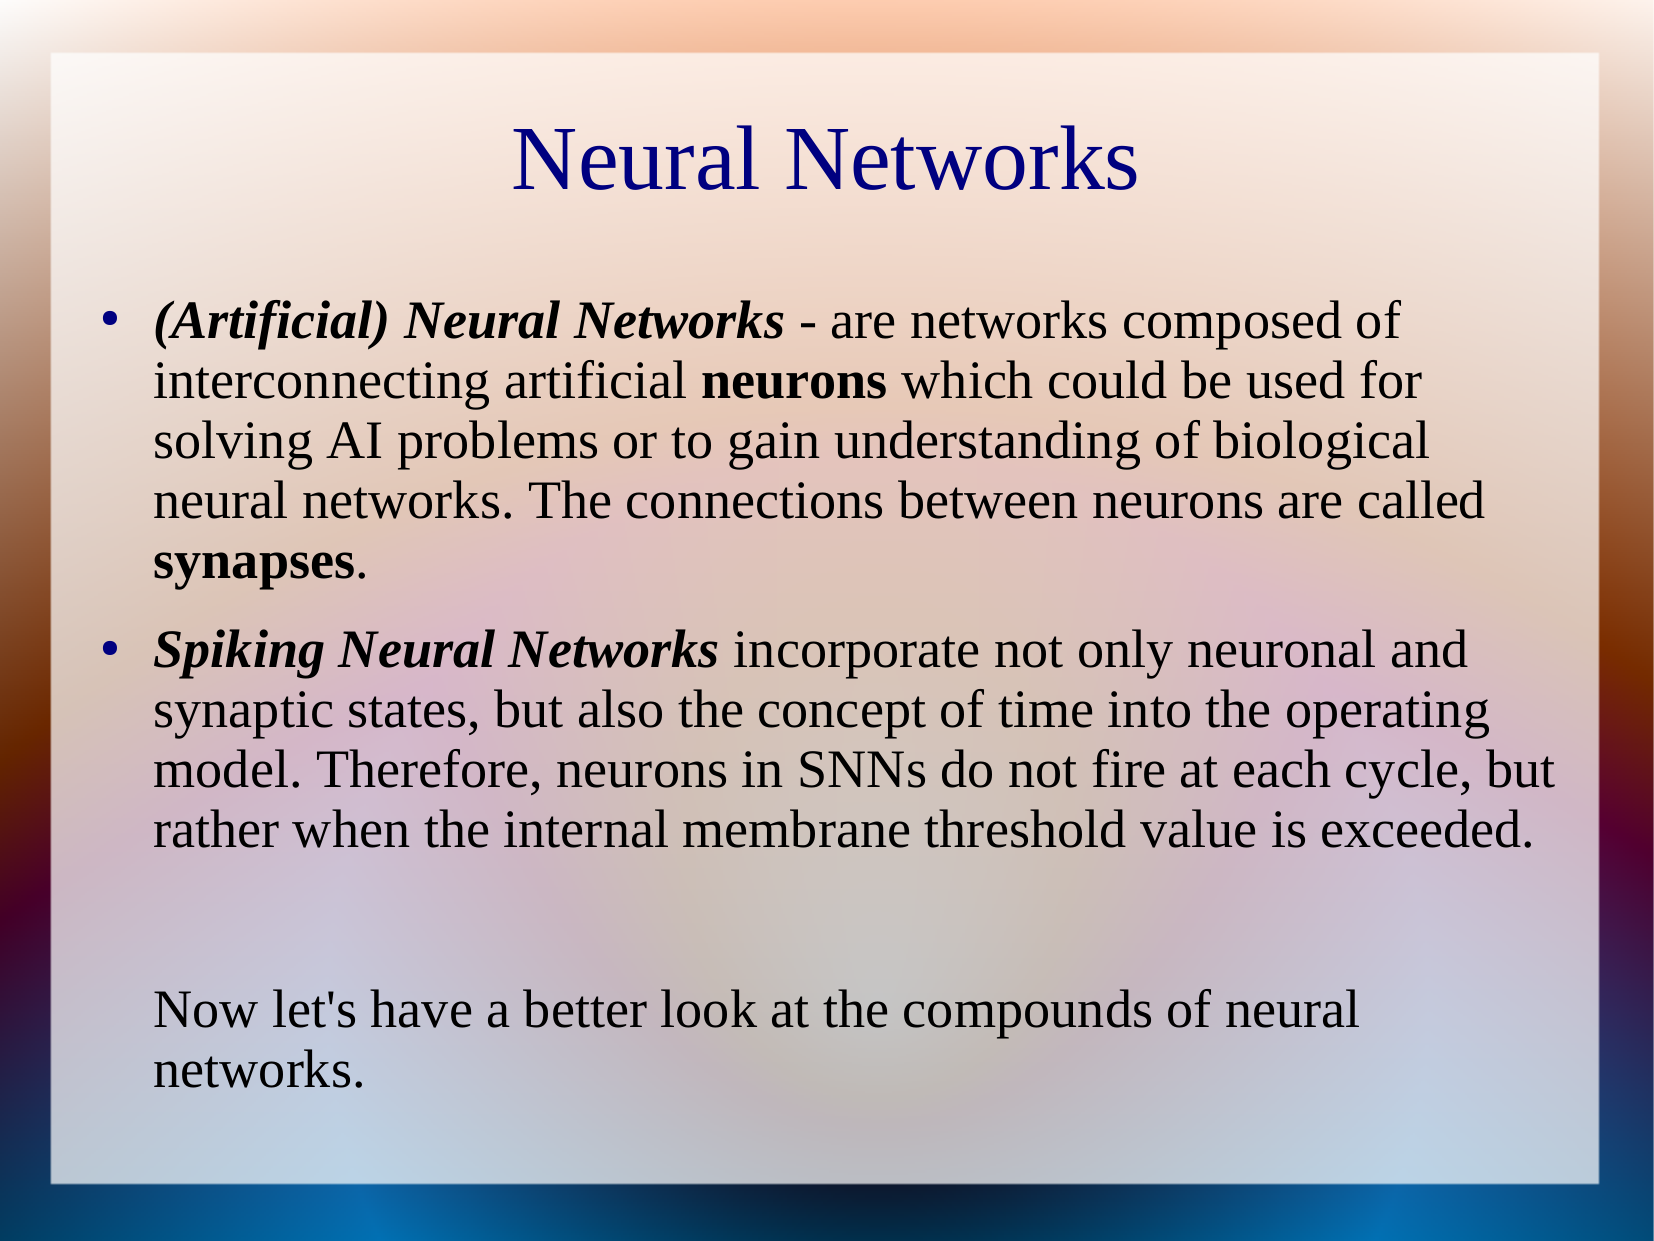

# Neural Networks
(Artificial) Neural Networks - are networks composed of interconnecting artificial neurons which could be used for solving AI problems or to gain understanding of biological neural networks. The connections between neurons are called synapses.
Spiking Neural Networks incorporate not only neuronal and synaptic states, but also the concept of time into the operating model. Therefore, neurons in SNNs do not fire at each cycle, but rather when the internal membrane threshold value is exceeded.
Now let's have a better look at the compounds of neural networks.